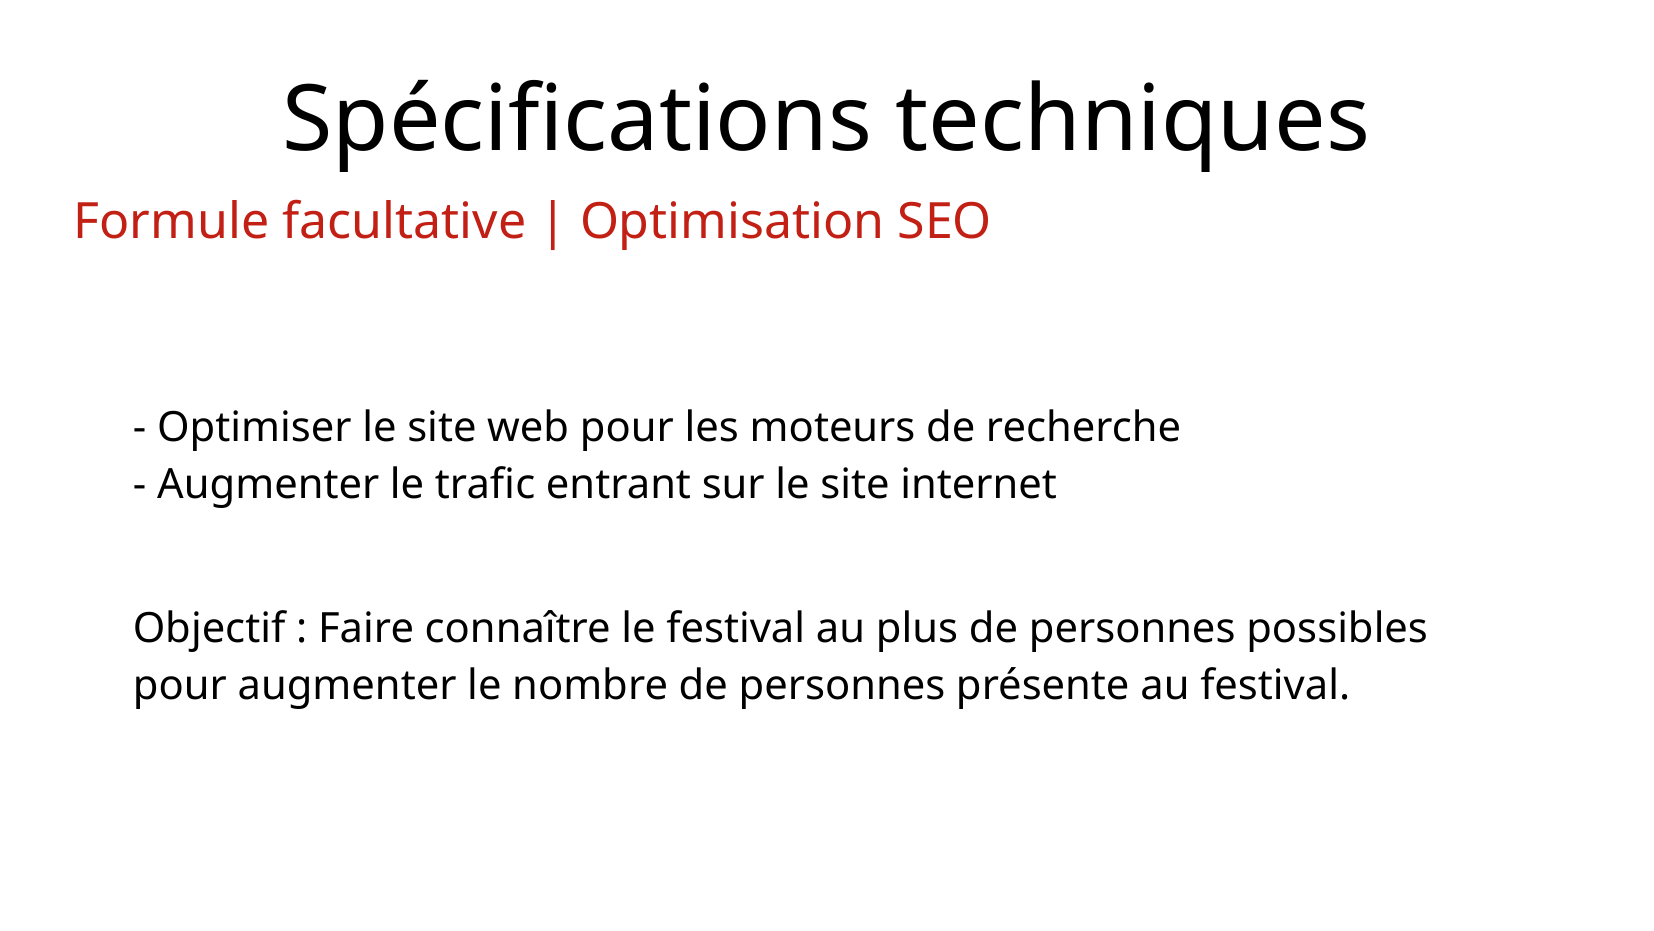

# Spécifications techniques
Formule facultative | Optimisation SEO
- Optimiser le site web pour les moteurs de recherche
- Augmenter le trafic entrant sur le site internet
Objectif : Faire connaître le festival au plus de personnes possibles pour augmenter le nombre de personnes présente au festival.